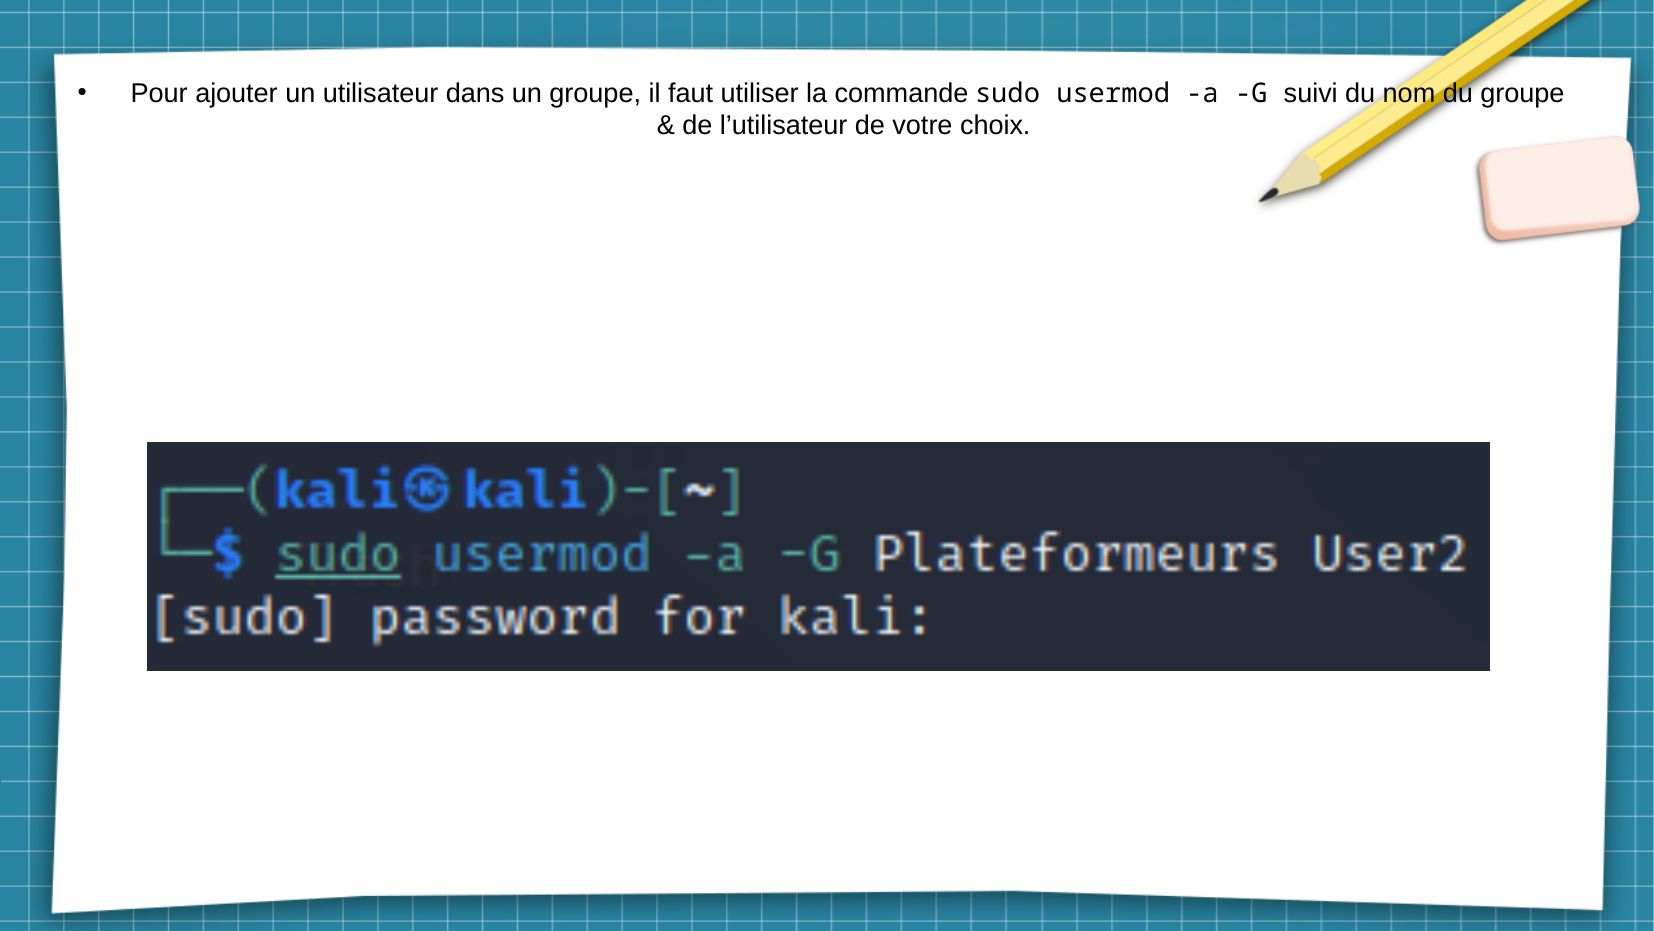

# Pour ajouter un utilisateur dans un groupe, il faut utiliser la commande sudo usermod -a -G suivi du nom du groupe & de l’utilisateur de votre choix.